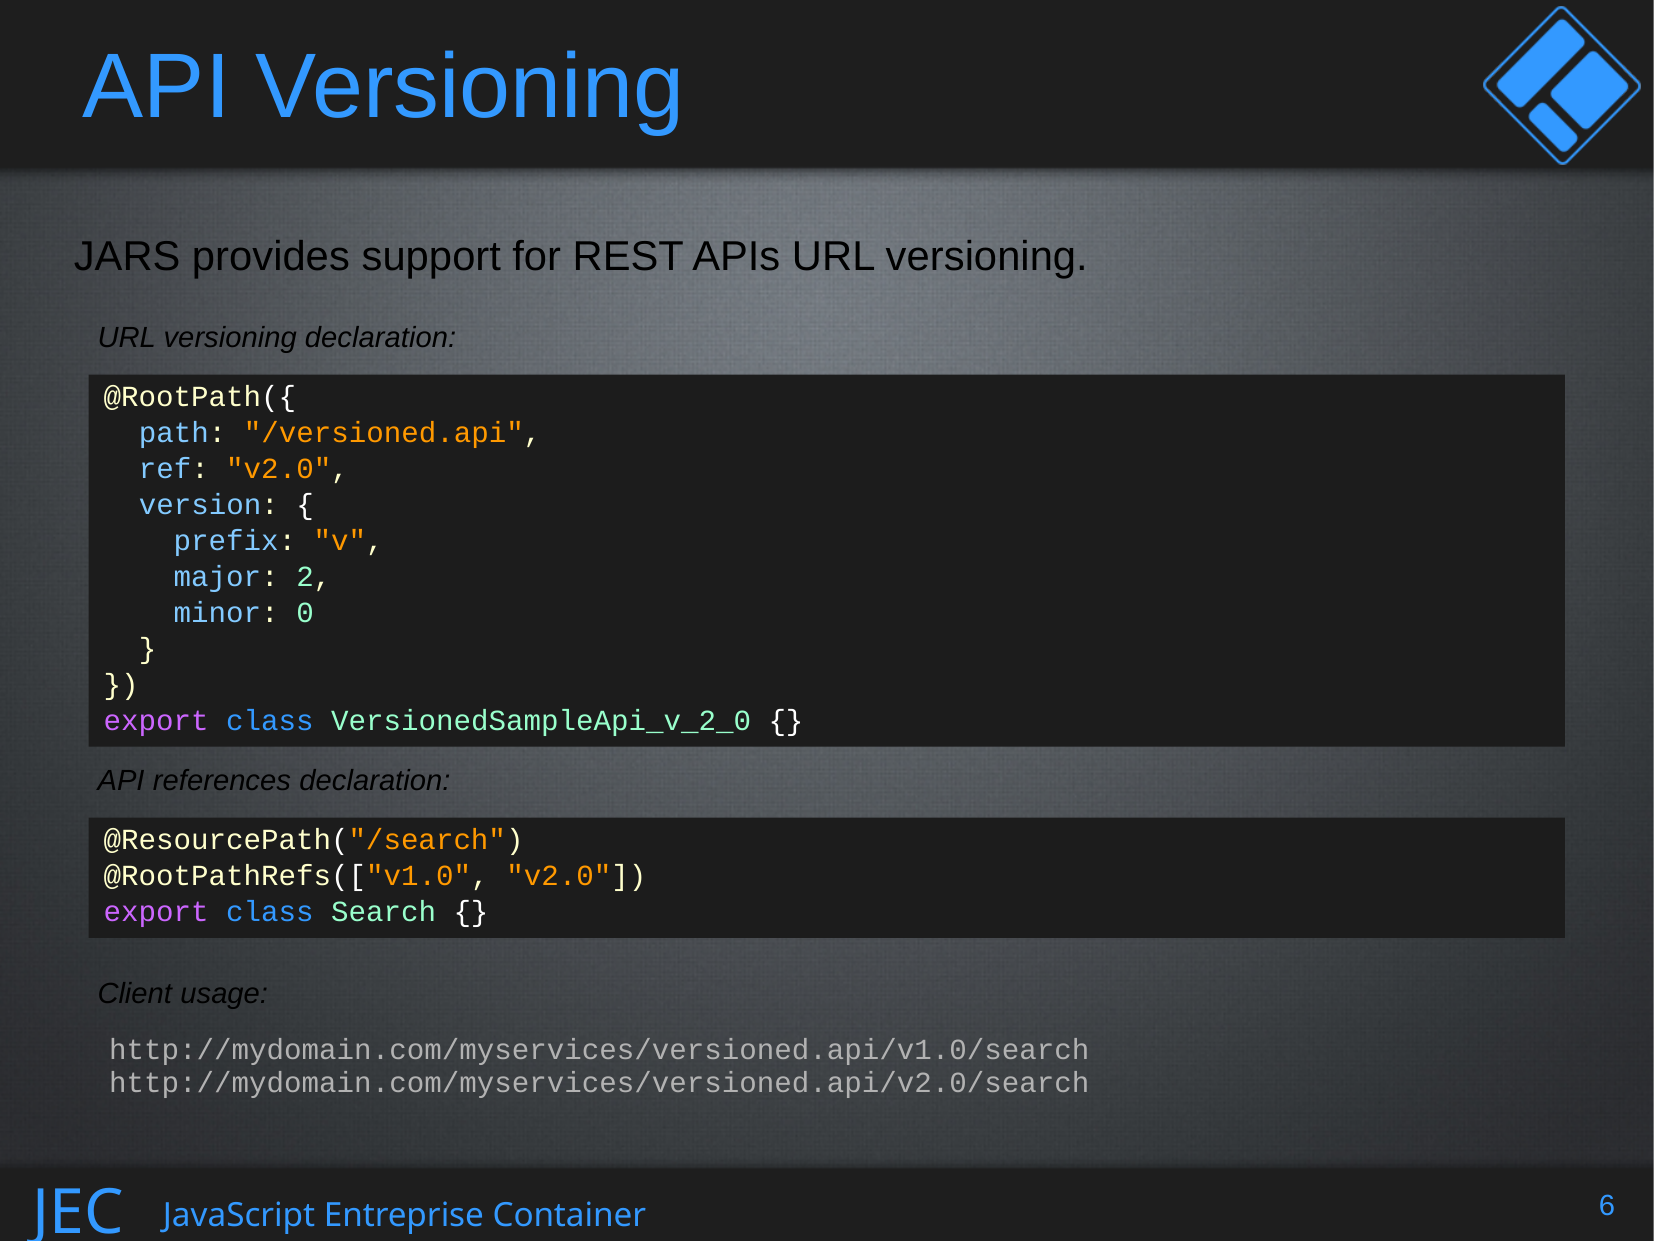

# API Versioning
JARS provides support for REST APIs URL versioning.
URL versioning declaration:
@RootPath({
 path: "/versioned.api",
 ref: "v2.0",
 version: {
 prefix: "v",
 major: 2,
 minor: 0
 }
})
export class VersionedSampleApi_v_2_0 {}
API references declaration:
@ResourcePath("/search")
@RootPathRefs(["v1.0", "v2.0"])
export class Search {}
Client usage:
http://mydomain.com/myservices/versioned.api/v1.0/search
http://mydomain.com/myservices/versioned.api/v2.0/search
JEC
6
JavaScript Entreprise Container